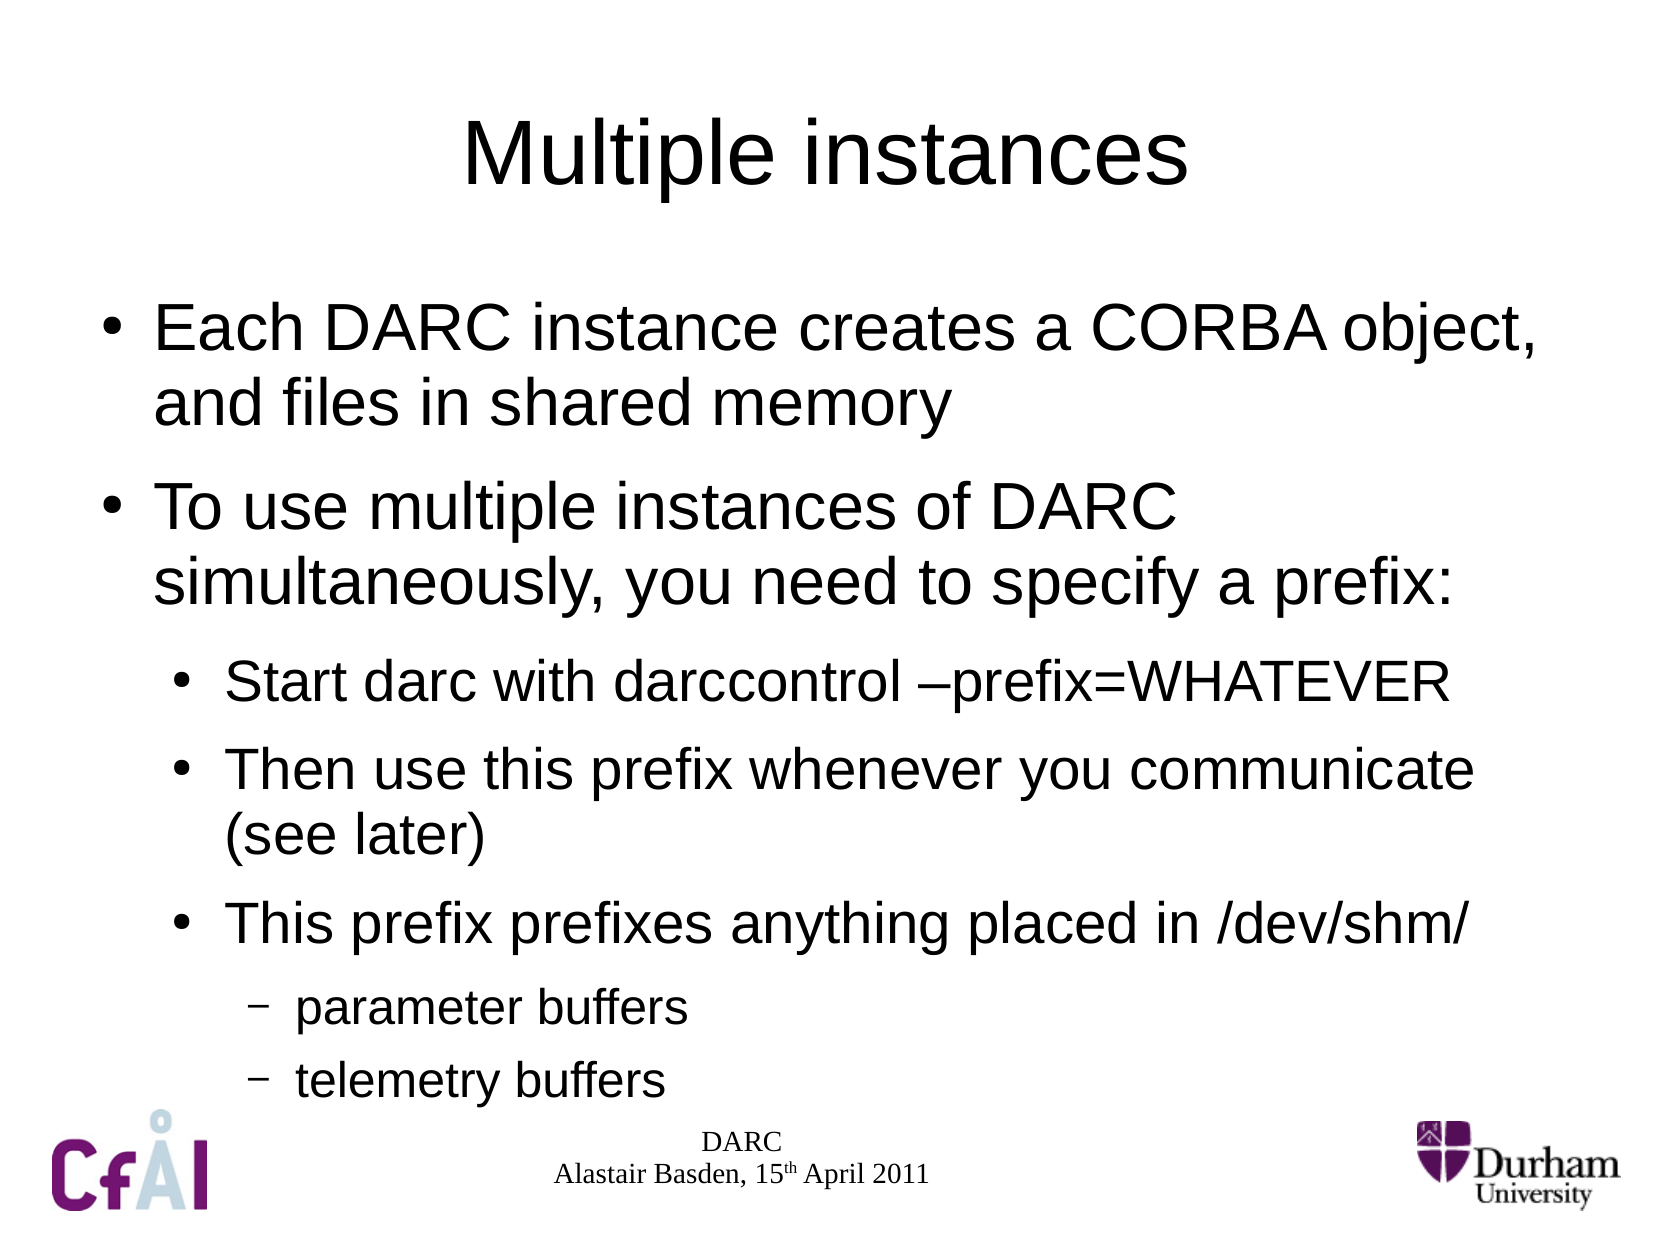

# Multiple instances
Each DARC instance creates a CORBA object, and files in shared memory
To use multiple instances of DARC simultaneously, you need to specify a prefix:
Start darc with darccontrol –prefix=WHATEVER
Then use this prefix whenever you communicate (see later)
This prefix prefixes anything placed in /dev/shm/
parameter buffers
telemetry buffers